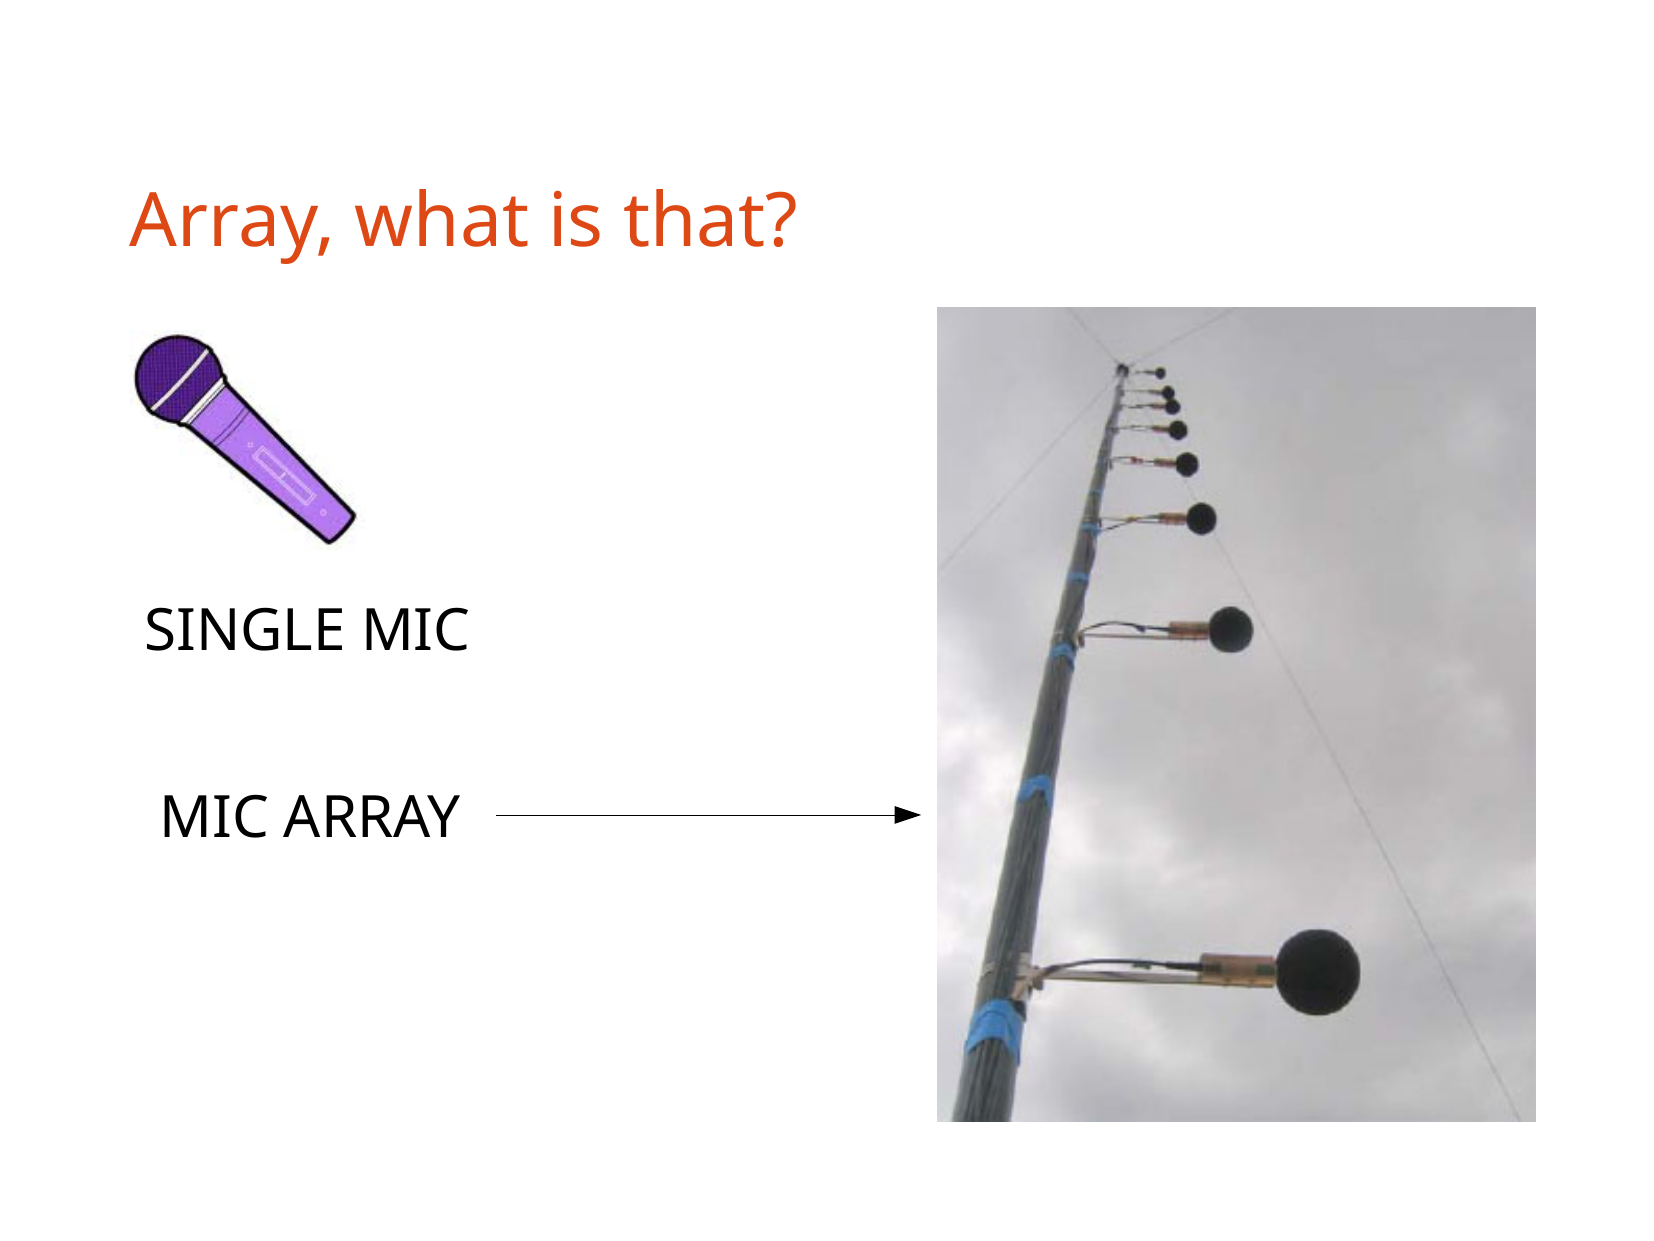

# Array, what is that?
SINGLE MIC
MIC ARRAY